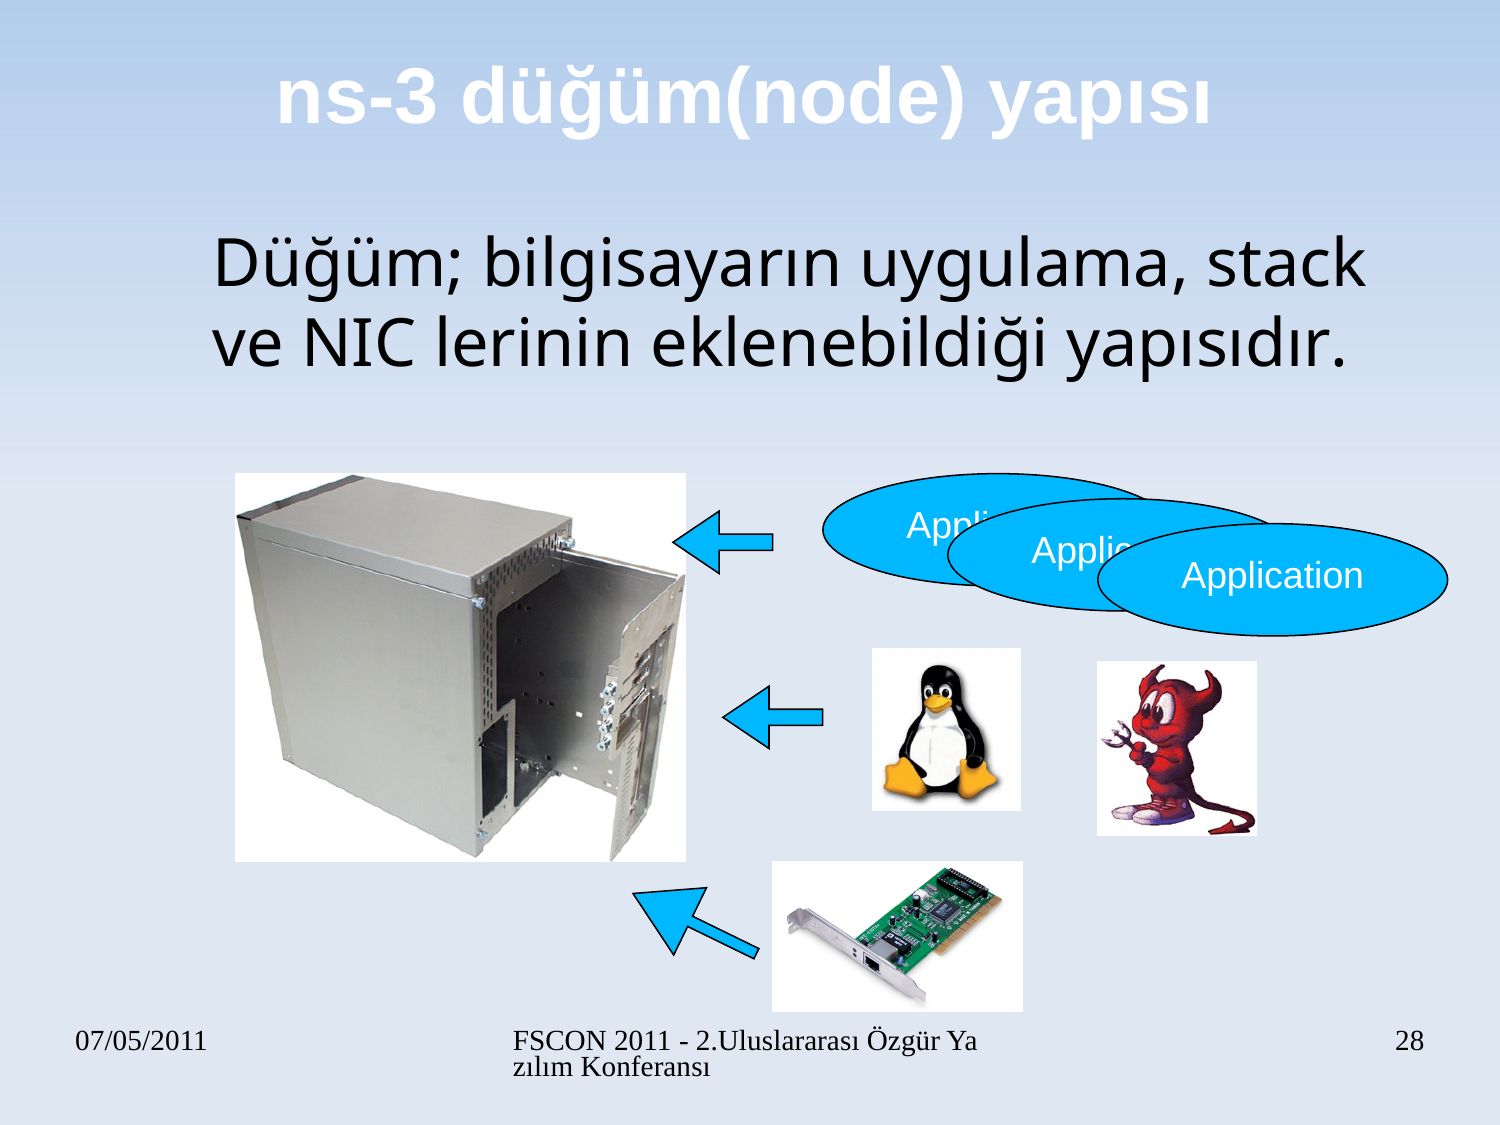

# ns-3 düğüm(node) yapısı
Düğüm; bilgisayarın uygulama, stack ve NIC lerinin eklenebildiği yapısıdır.
Application
Application
Application
07/05/2011
FSCON 2011 - 2.Uluslararası Özgür Yazılım Konferansı
28